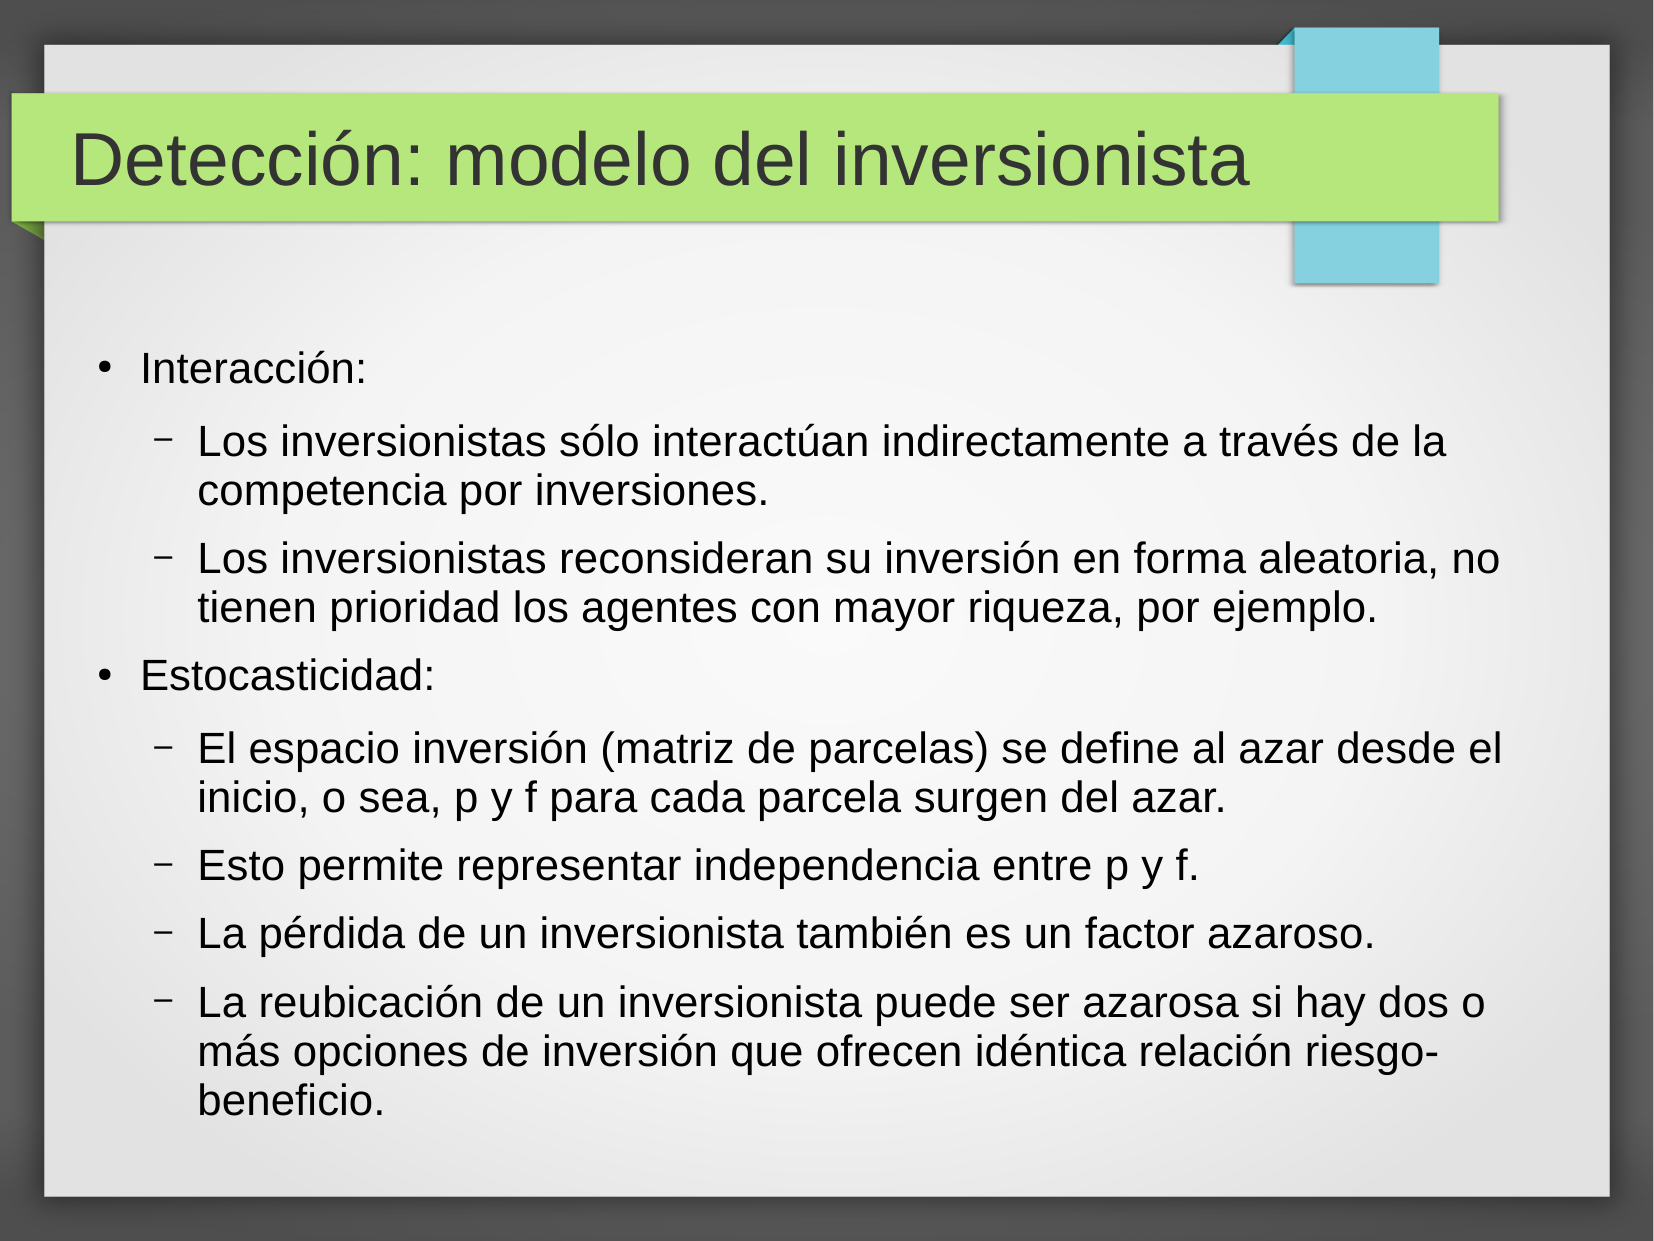

# Detección: modelo del inversionista
Interacción:
Los inversionistas sólo interactúan indirectamente a través de la competencia por inversiones.
Los inversionistas reconsideran su inversión en forma aleatoria, no tienen prioridad los agentes con mayor riqueza, por ejemplo.
Estocasticidad:
El espacio inversión (matriz de parcelas) se define al azar desde el inicio, o sea, p y f para cada parcela surgen del azar.
Esto permite representar independencia entre p y f.
La pérdida de un inversionista también es un factor azaroso.
La reubicación de un inversionista puede ser azarosa si hay dos o más opciones de inversión que ofrecen idéntica relación riesgo-beneficio.